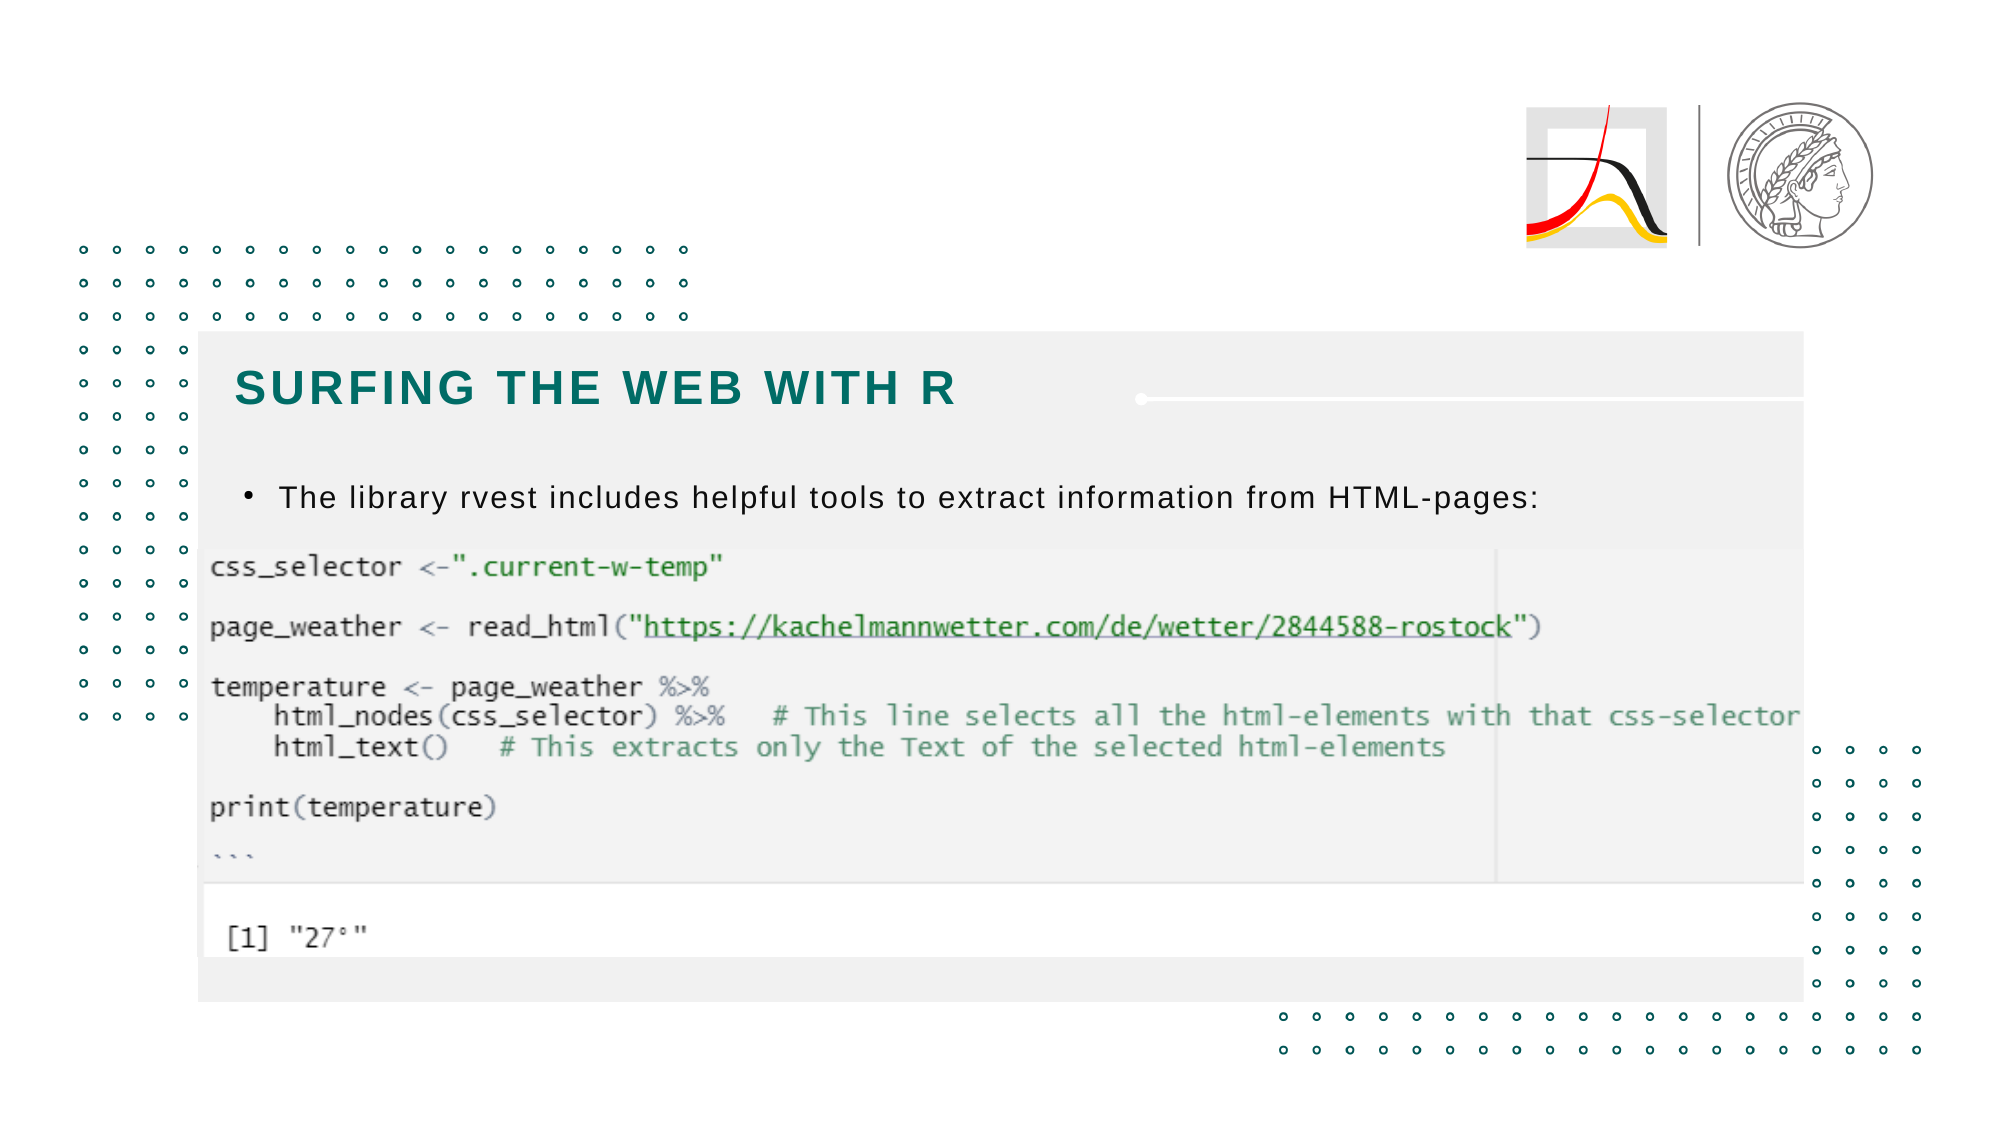

# Surfing the web with R
The library rvest includes helpful tools to extract information from HTML-pages: